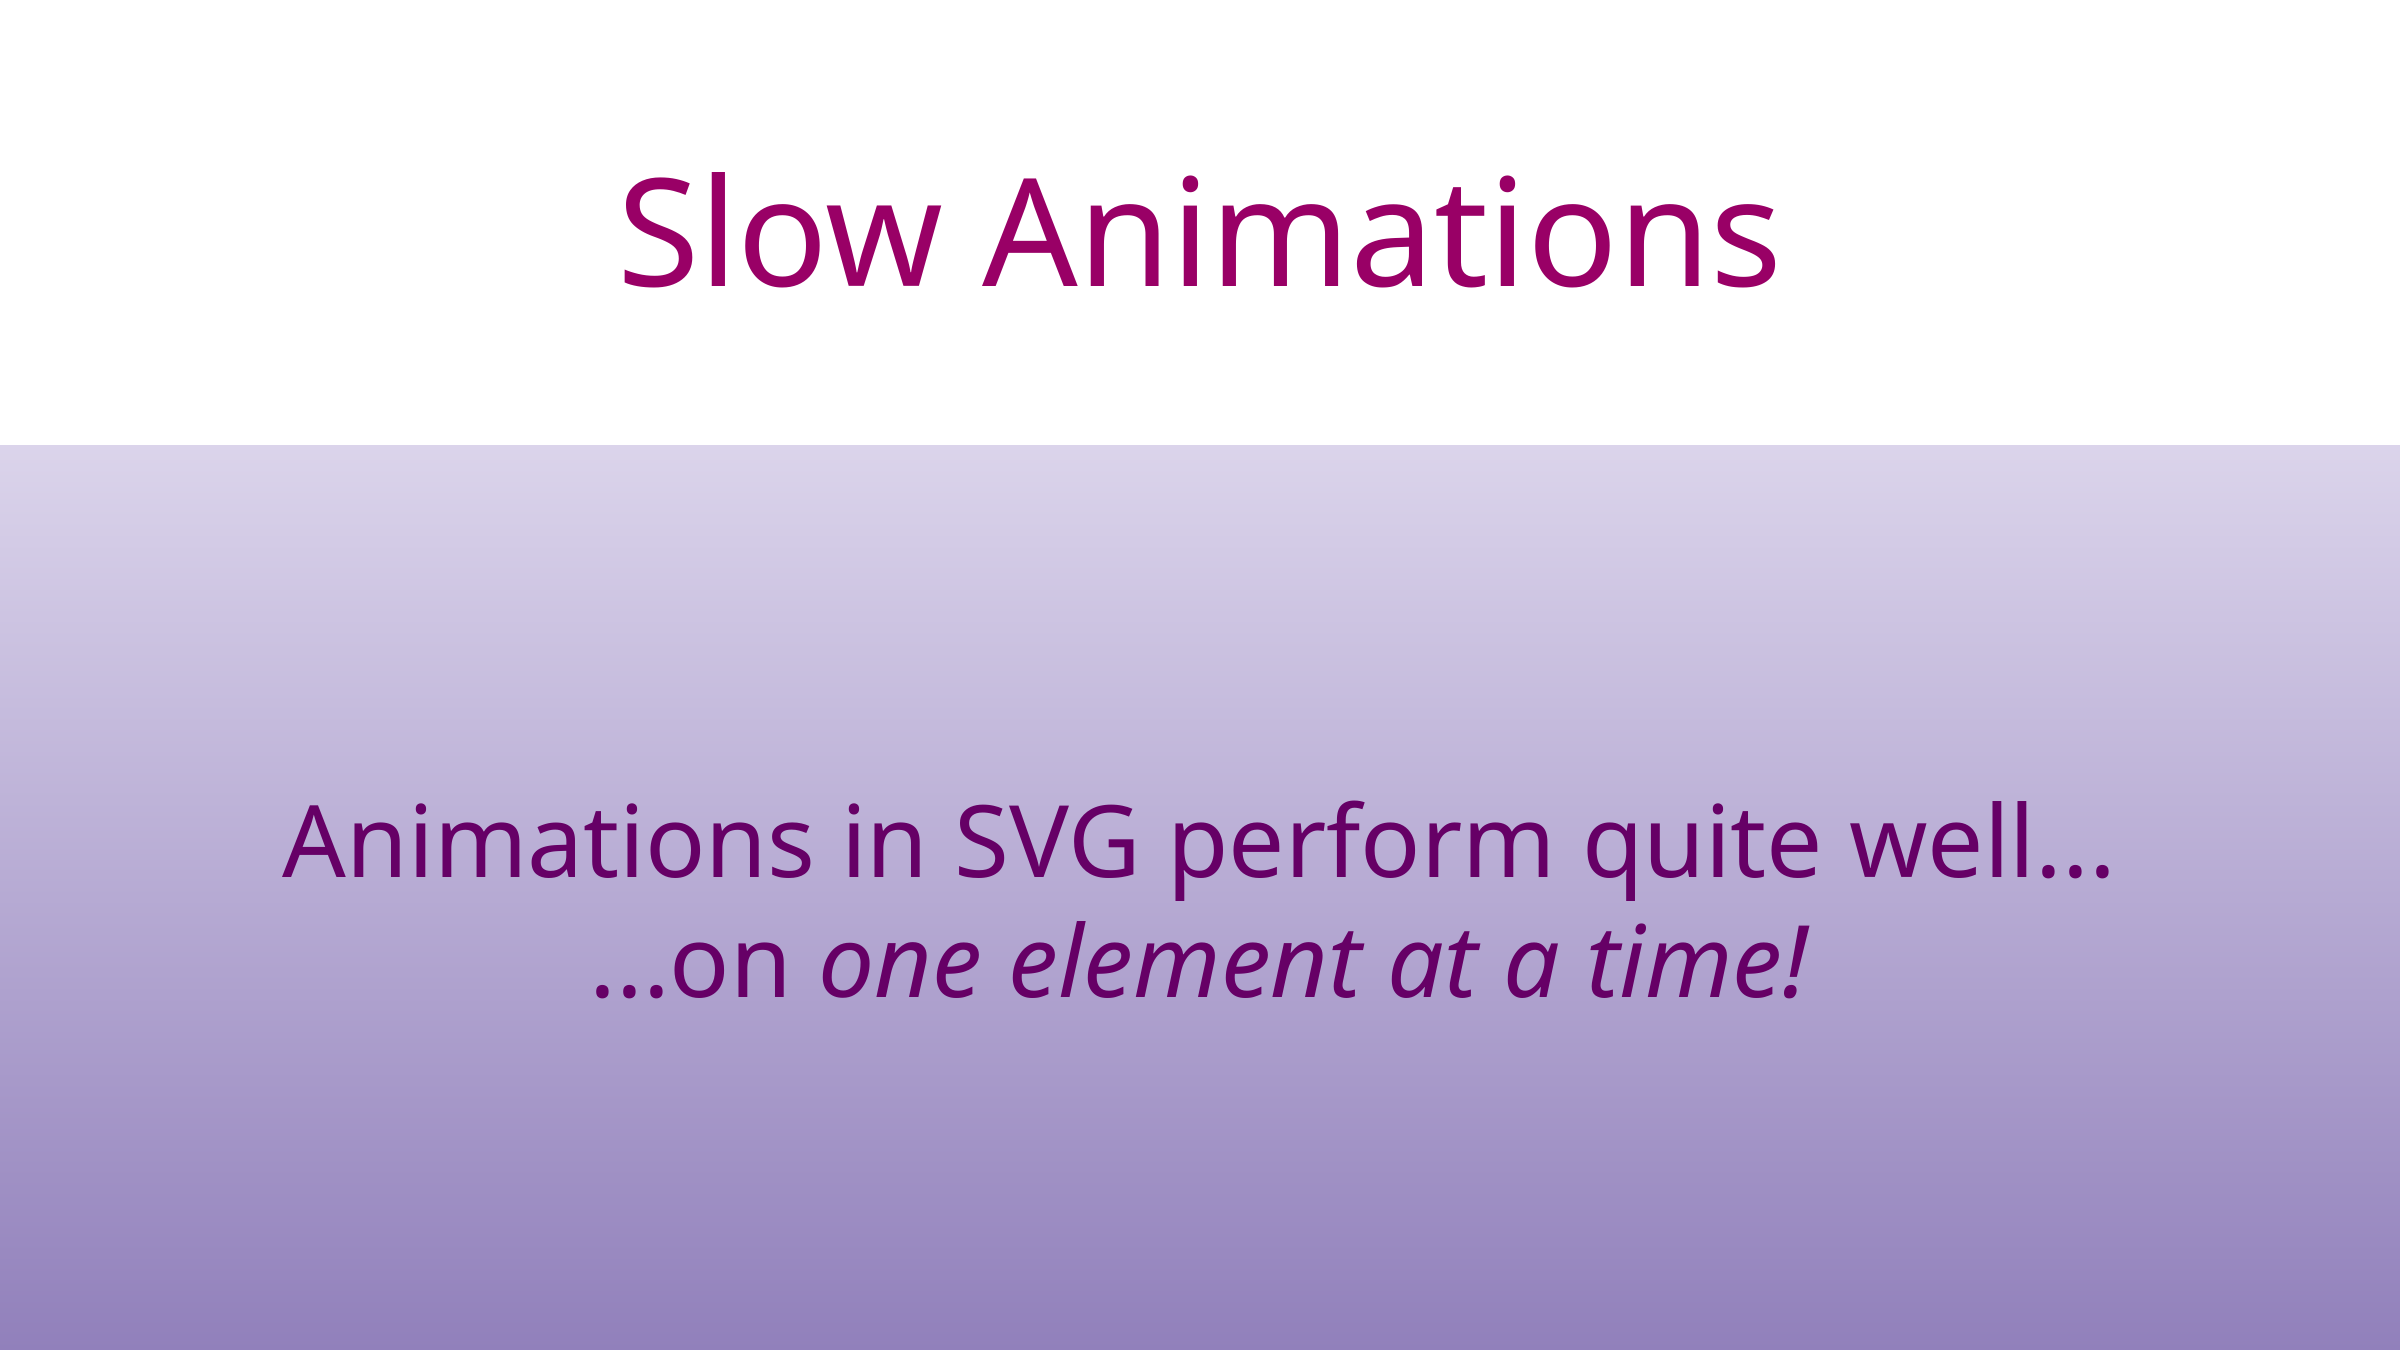

Slow Animations
Animations in SVG perform quite well...
...on one element at a time!